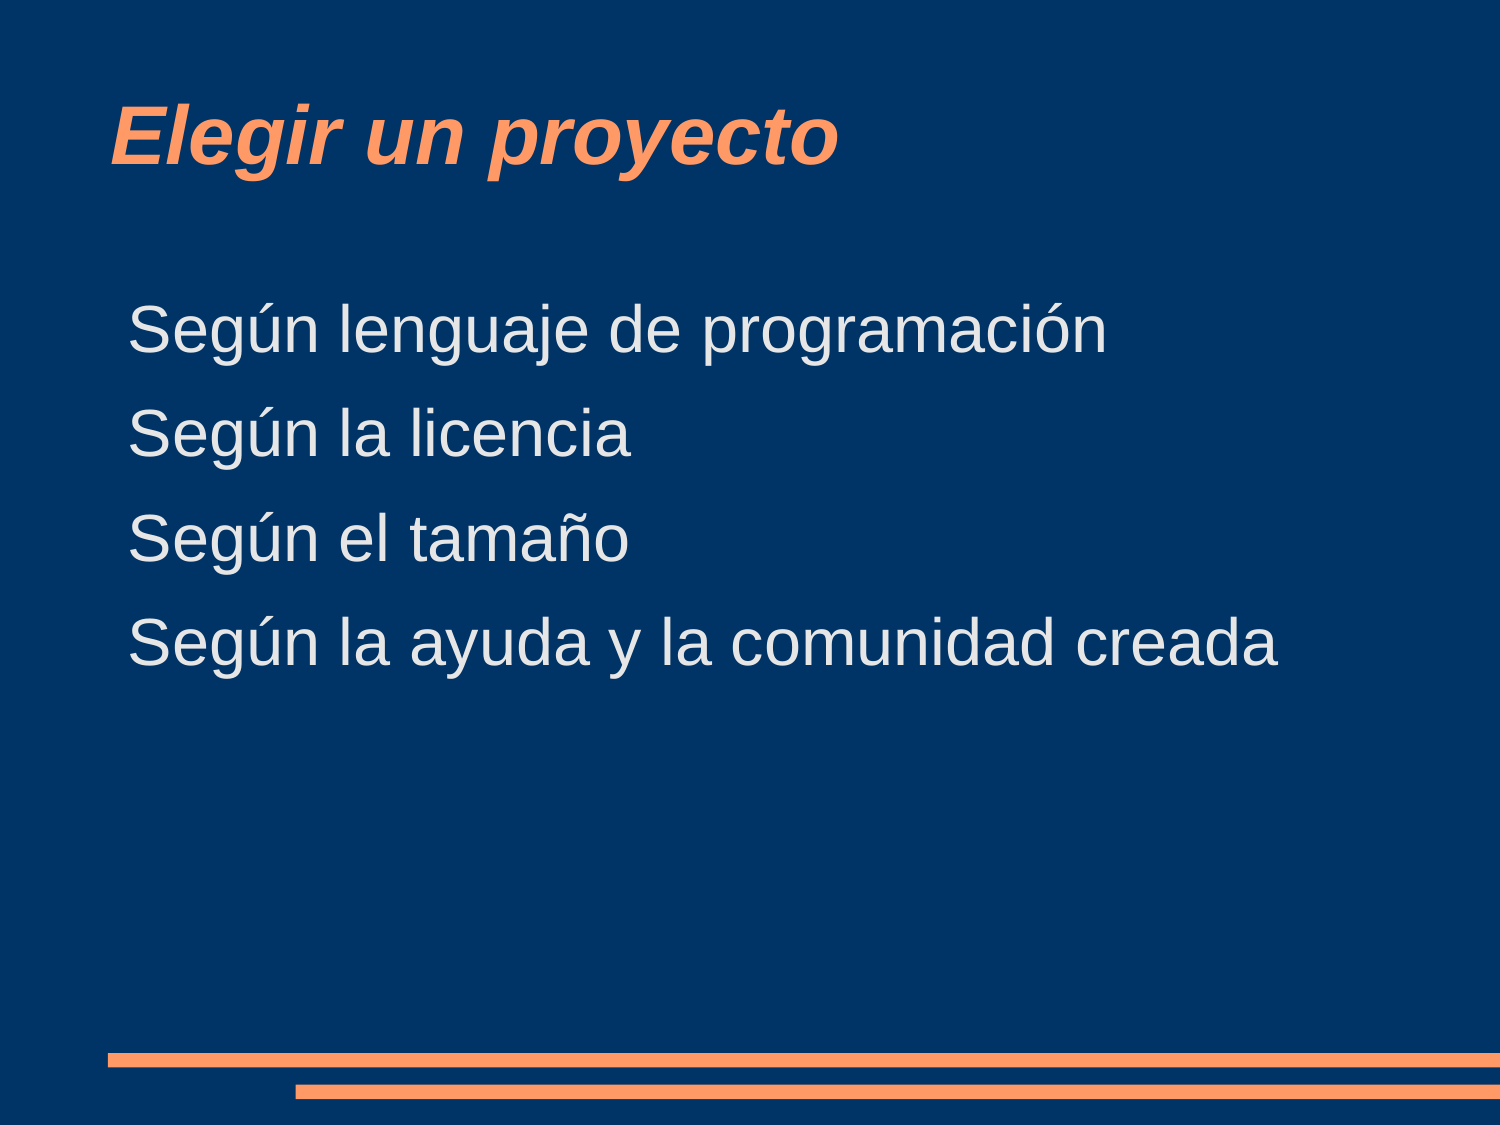

# Elegir un proyecto
Según lenguaje de programación
Según la licencia
Según el tamaño
Según la ayuda y la comunidad creada